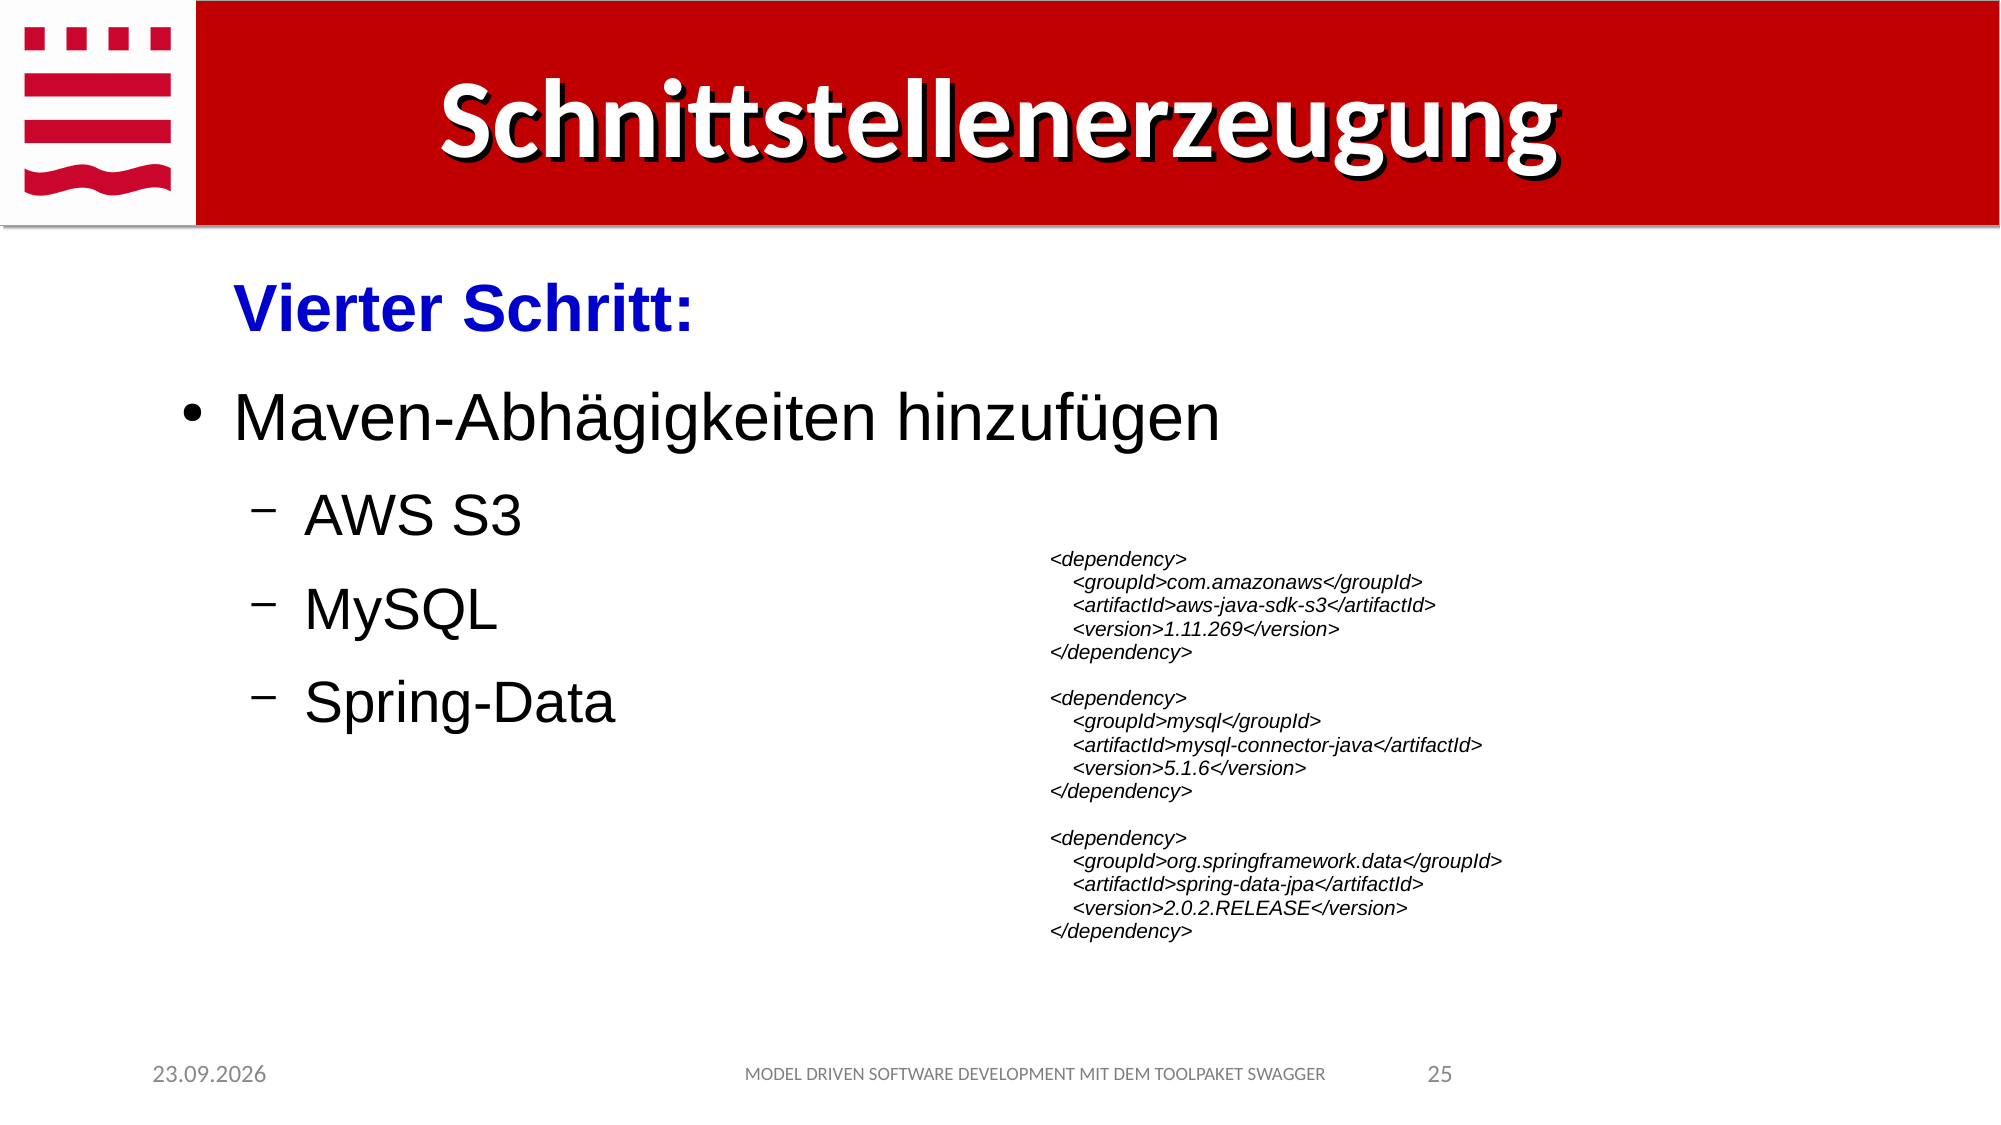

Schnittstellenerzeugung
# Vierter Schritt:
Maven-Abhägigkeiten hinzufügen
AWS S3
MySQL
Spring-Data
<dependency>
 <groupId>com.amazonaws</groupId>
 <artifactId>aws-java-sdk-s3</artifactId>
 <version>1.11.269</version>
</dependency>
<dependency>
 <groupId>mysql</groupId>
 <artifactId>mysql-connector-java</artifactId>
 <version>5.1.6</version>
</dependency>
<dependency>
 <groupId>org.springframework.data</groupId>
 <artifactId>spring-data-jpa</artifactId>
 <version>2.0.2.RELEASE</version>
</dependency>
MODEL DRIVEN SOFTWARE DEVELOPMENT MIT DEM TOOLPAKET SWAGGER